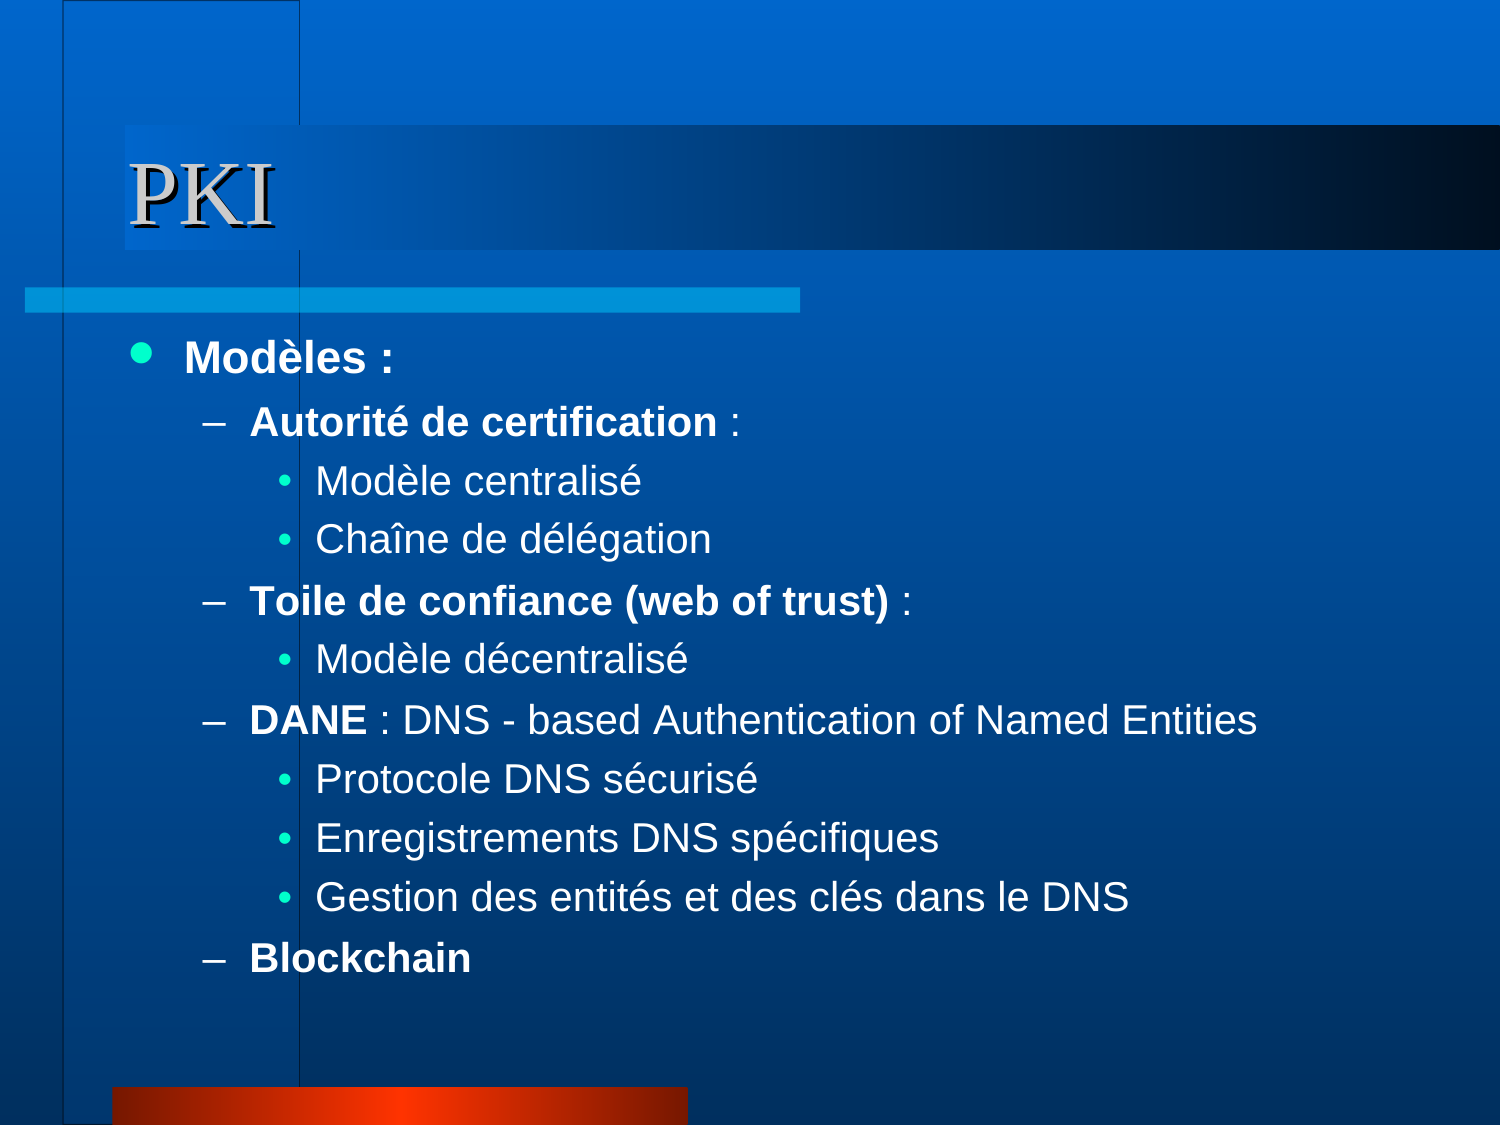

# PKI
Modèles :
Autorité de certification :
Modèle centralisé
Chaîne de délégation
Toile de confiance (web of trust) :
Modèle décentralisé
DANE : DNS - based Authentication of Named Entities
Protocole DNS sécurisé
Enregistrements DNS spécifiques
Gestion des entités et des clés dans le DNS
Blockchain